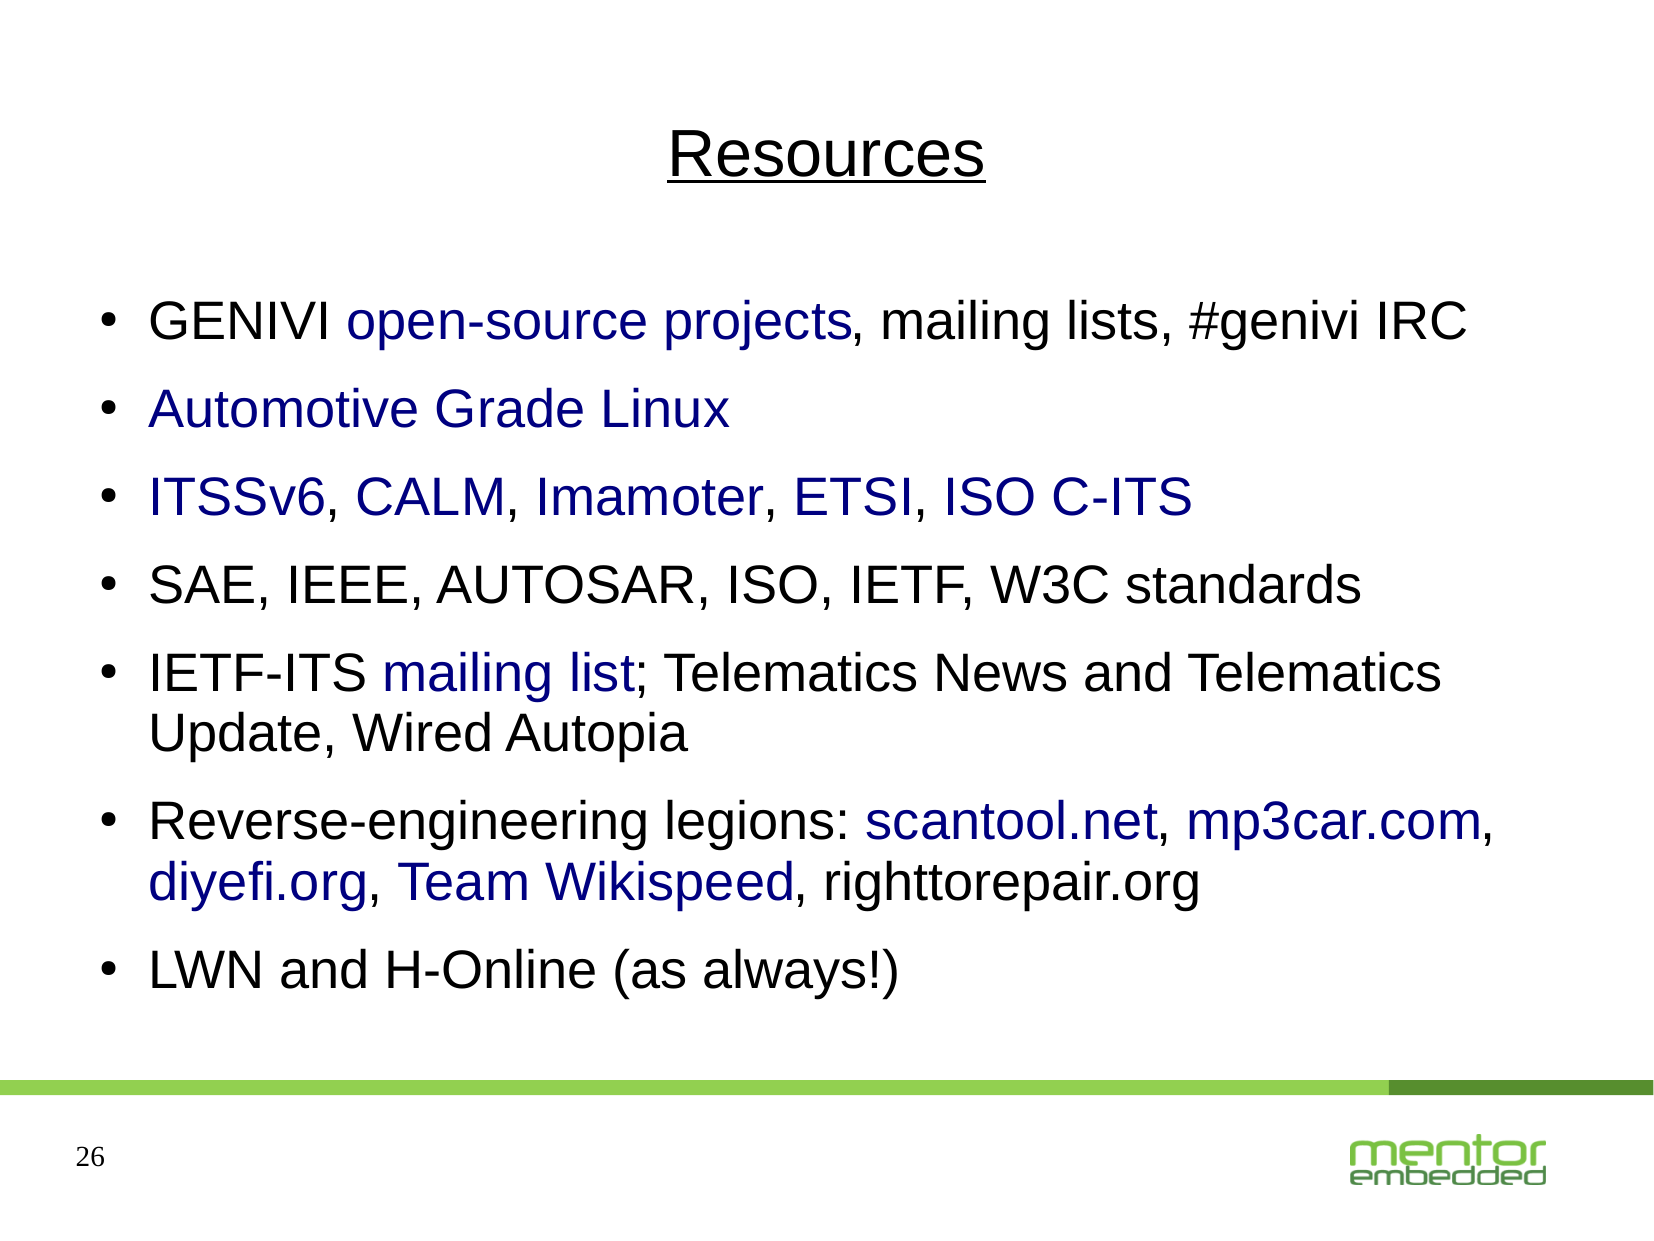

# Resources
GENIVI open-source projects, mailing lists, #genivi IRC
Automotive Grade Linux
ITSSv6, CALM, Imamoter, ETSI, ISO C-ITS
SAE, IEEE, AUTOSAR, ISO, IETF, W3C standards
IETF-ITS mailing list; Telematics News and Telematics Update, Wired Autopia
Reverse-engineering legions: scantool.net, mp3car.com, diyefi.org, Team Wikispeed, righttorepair.org
LWN and H-Online (as always!)
26